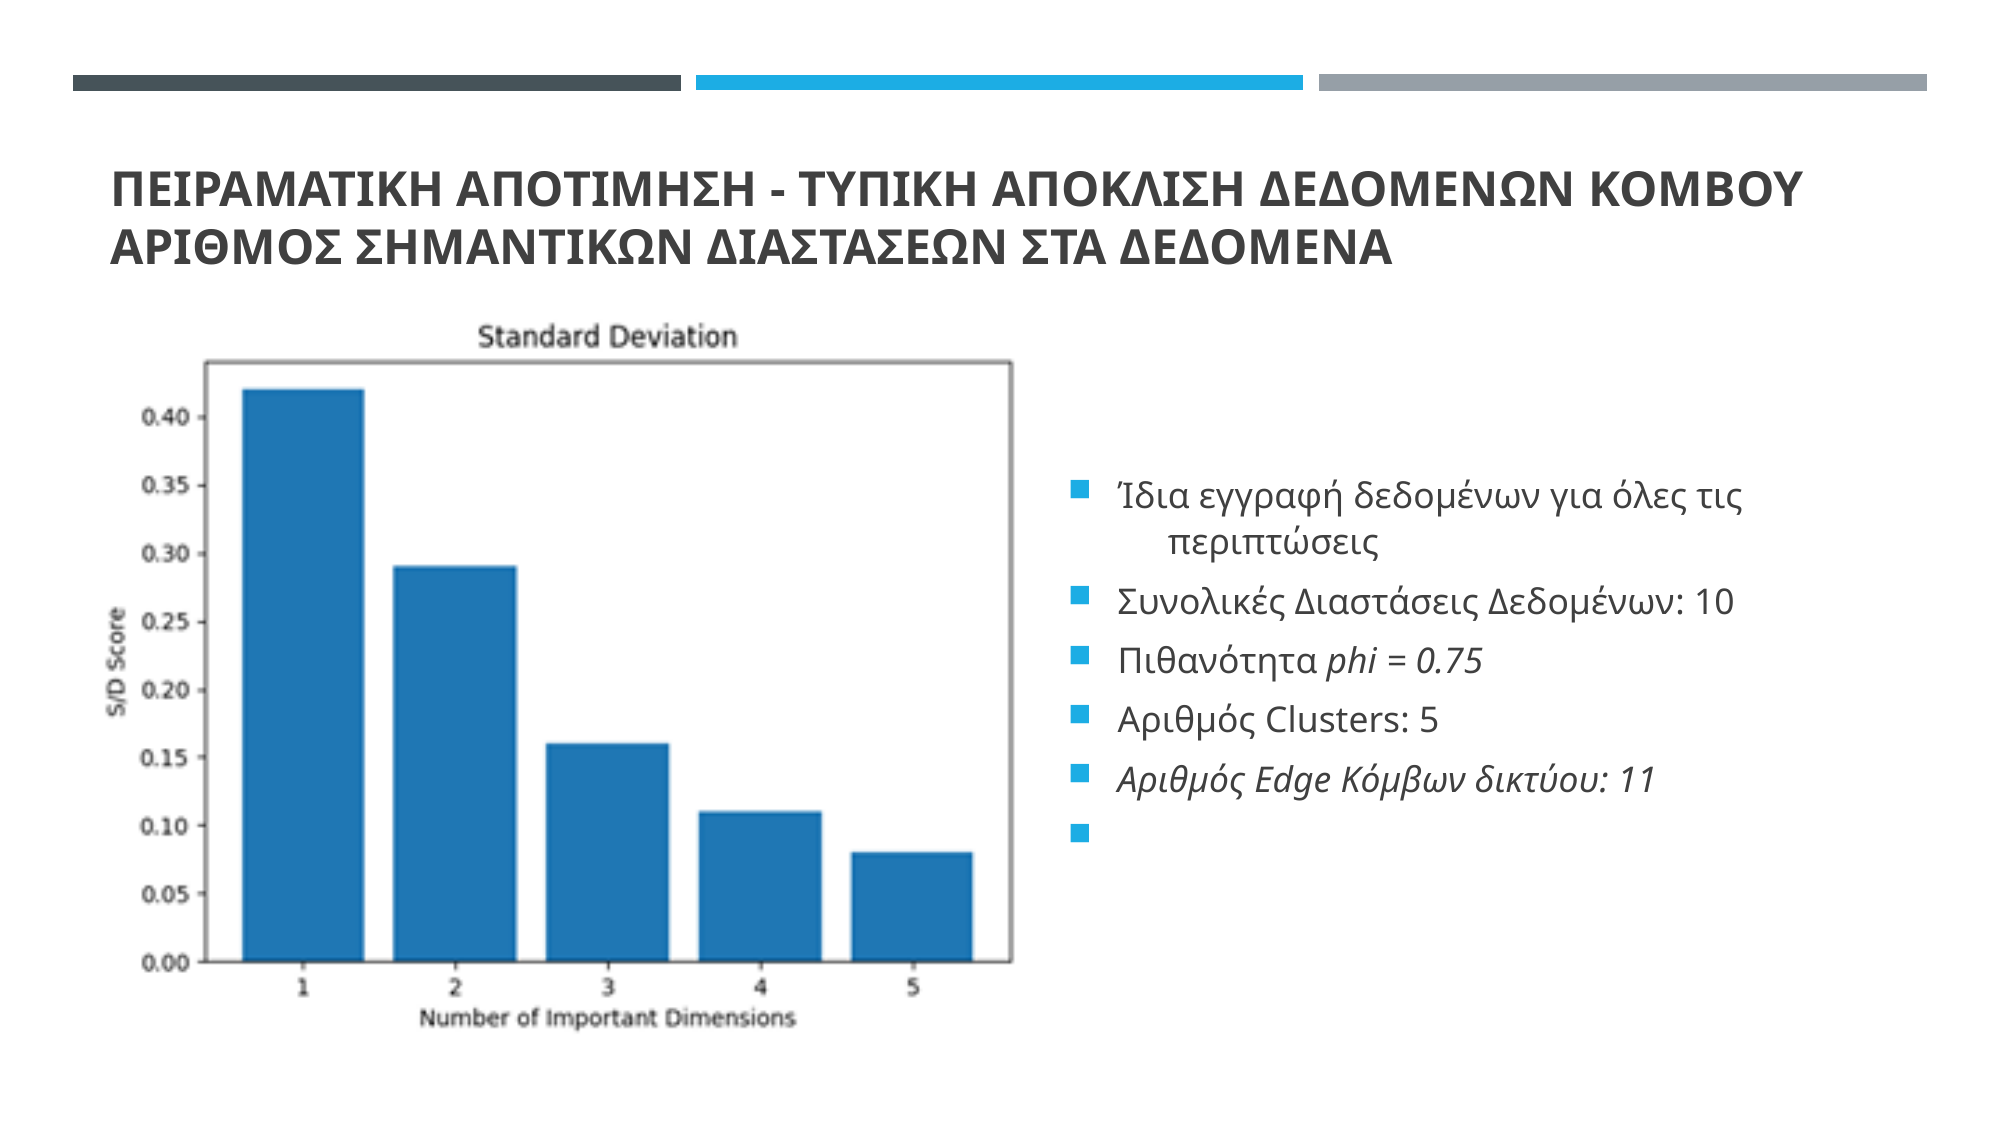

# ΠΕΙΡΑΜΑΤΙΚΗ ΑΠΟΤΙΜΗΣΗ - Τυπικη αποκλιση δεδομενων κομβου Αριθμοσ σημαντικων διαστασεων στα δεδομενα
Ίδια εγγραφή δεδομένων για όλες τις περιπτώσεις
Συνολικές Διαστάσεις Δεδομένων: 10
Πιθανότητα phi = 0.75
Αριθμός Clusters: 5
Αριθμός Edge Κόμβων δικτύου: 11